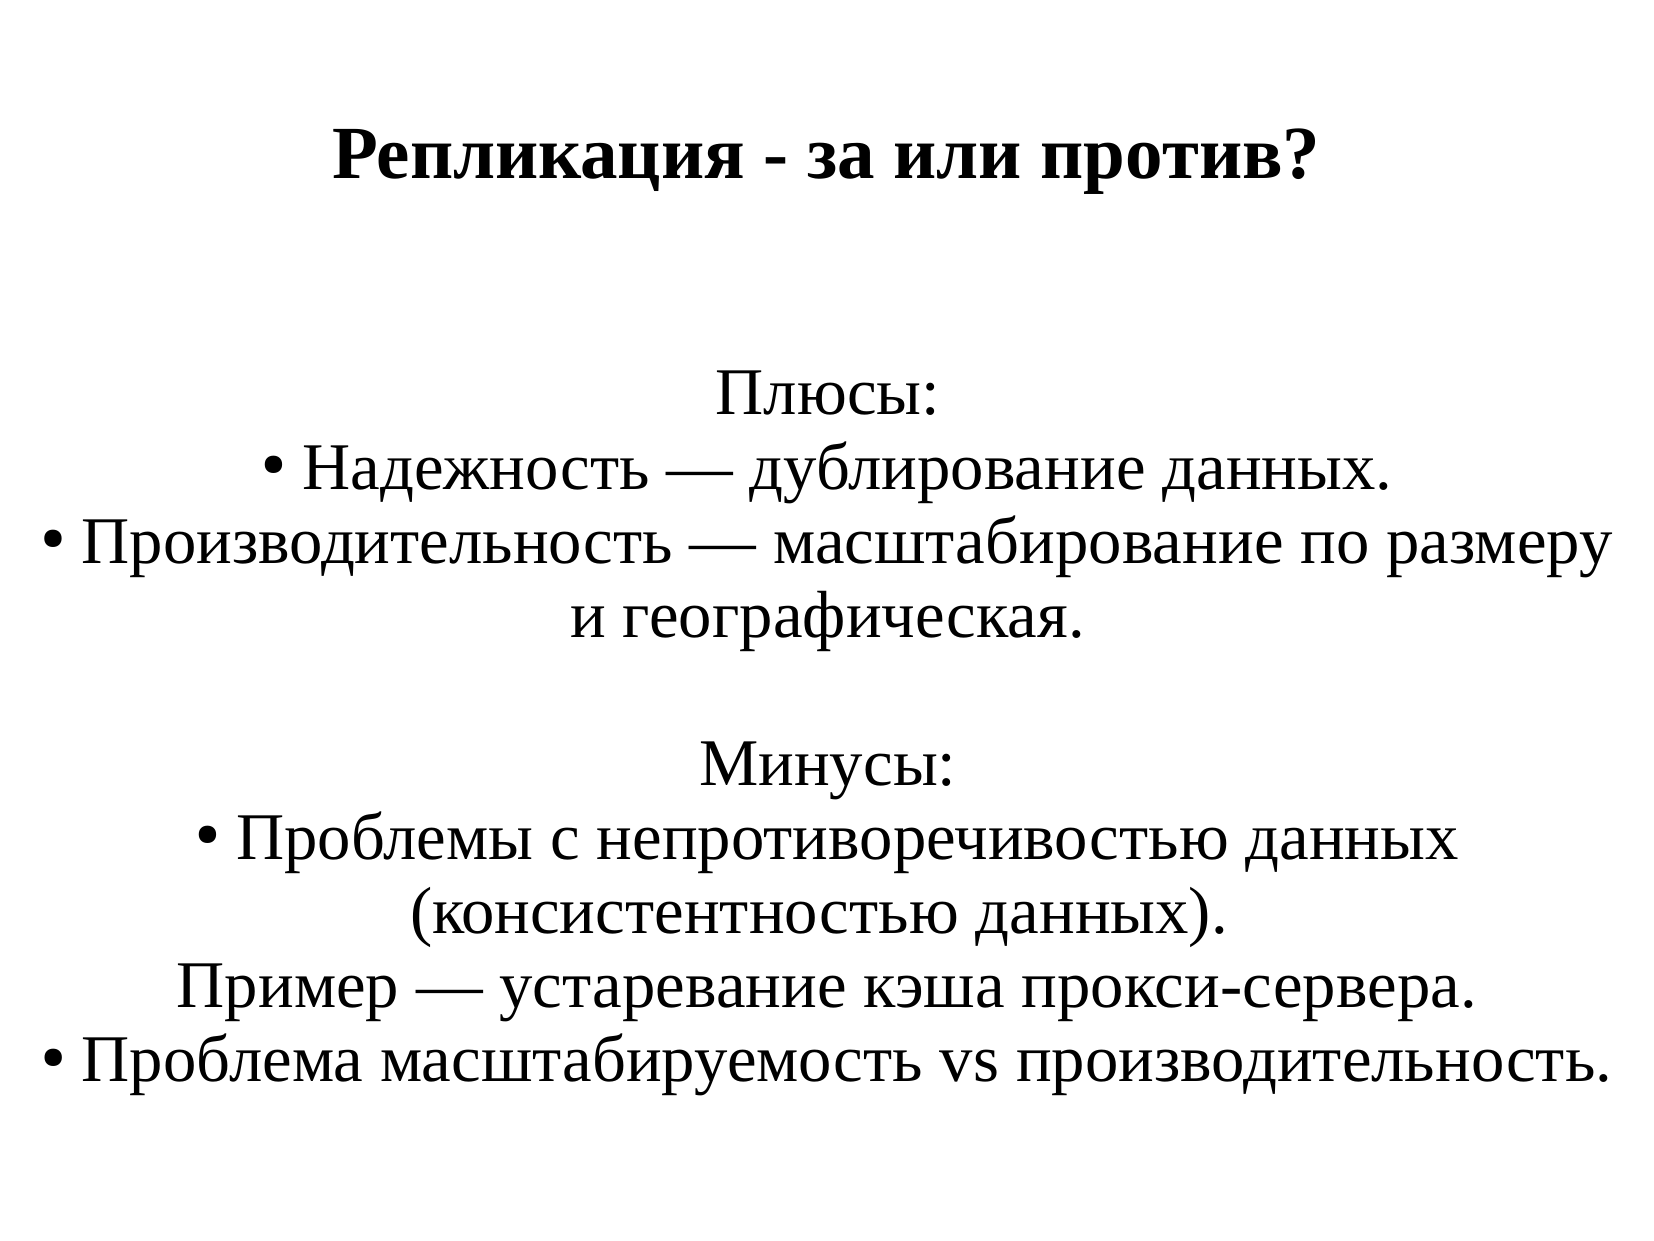

# Репликация - за или против?
Плюсы:
 Надежность — дублирование данных.
 Производительность — масштабирование по размеру и географическая.
Минусы:
 Проблемы с непротиворечивостью данных (консистентностью данных).
Пример — устаревание кэша прокси-сервера.
 Проблема масштабируемость vs производительность.